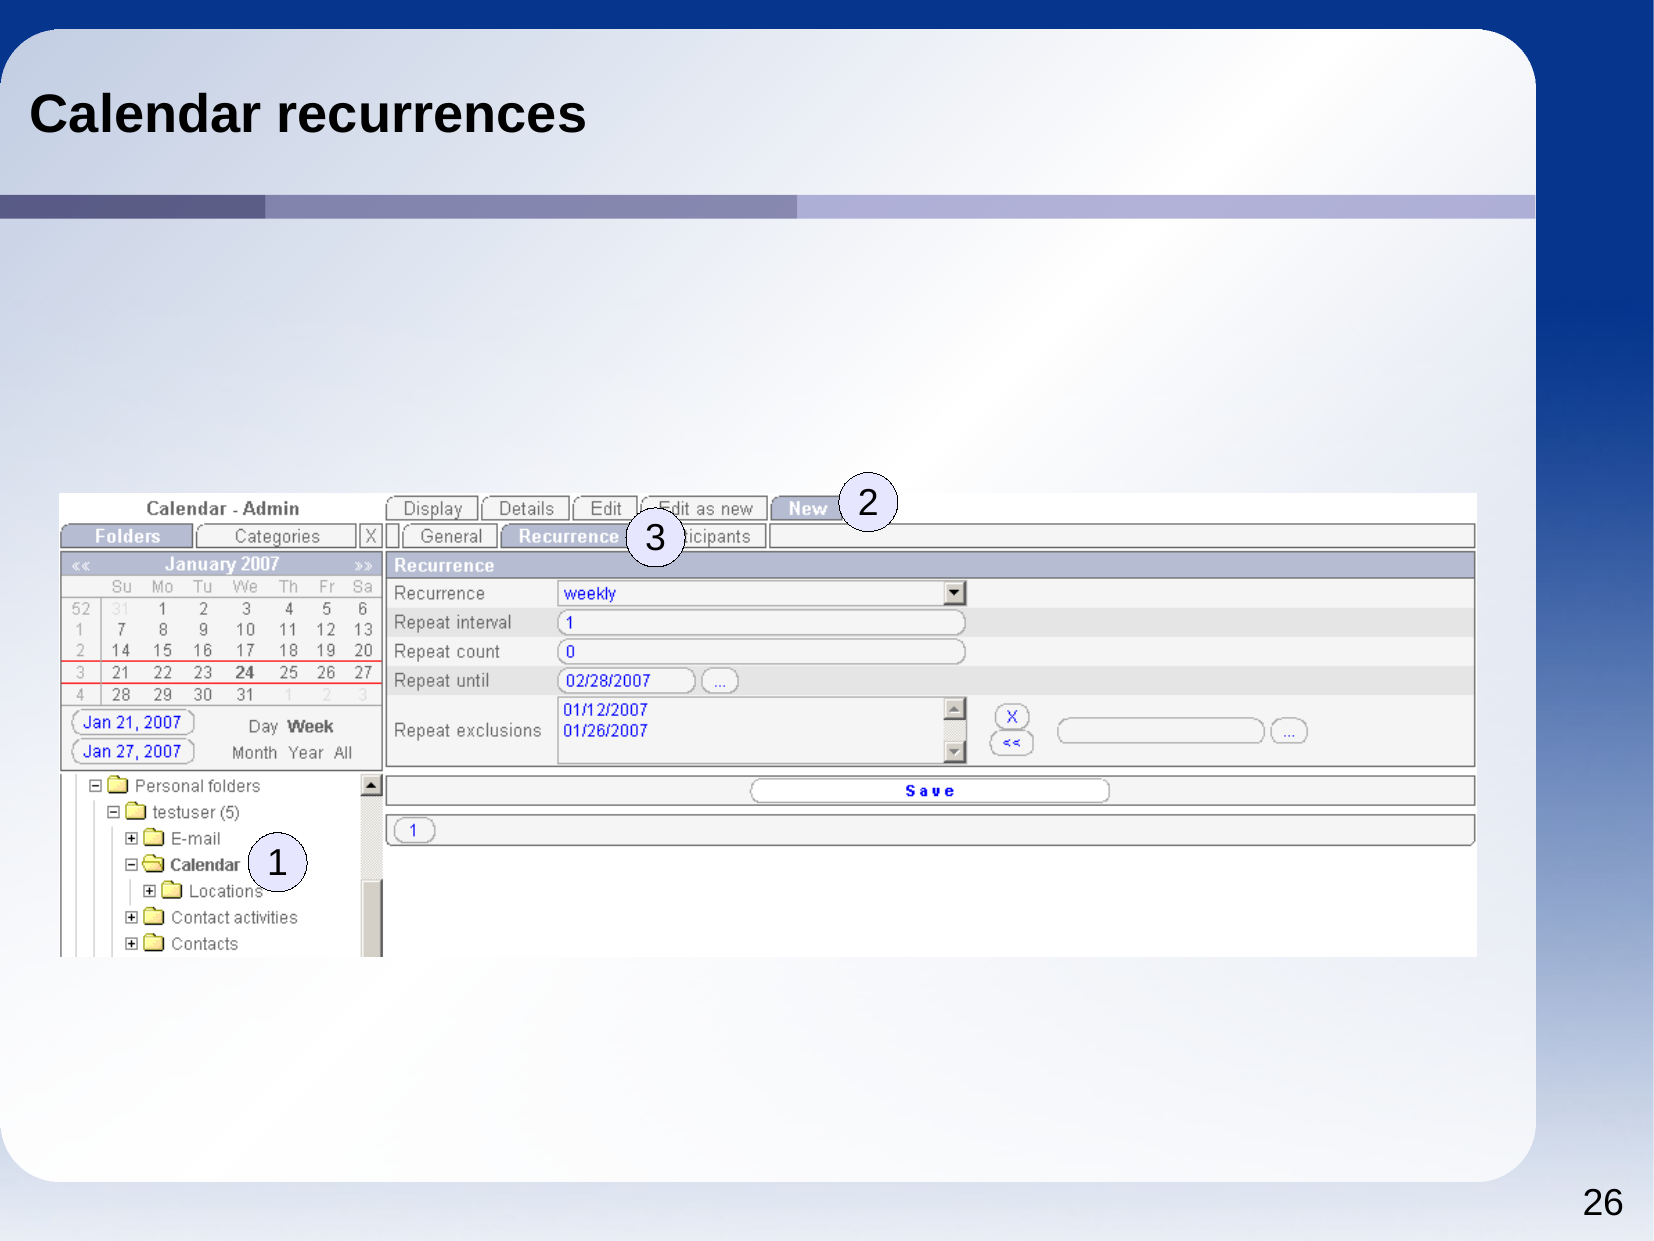

# Calendar recurrences
2
3
1
26